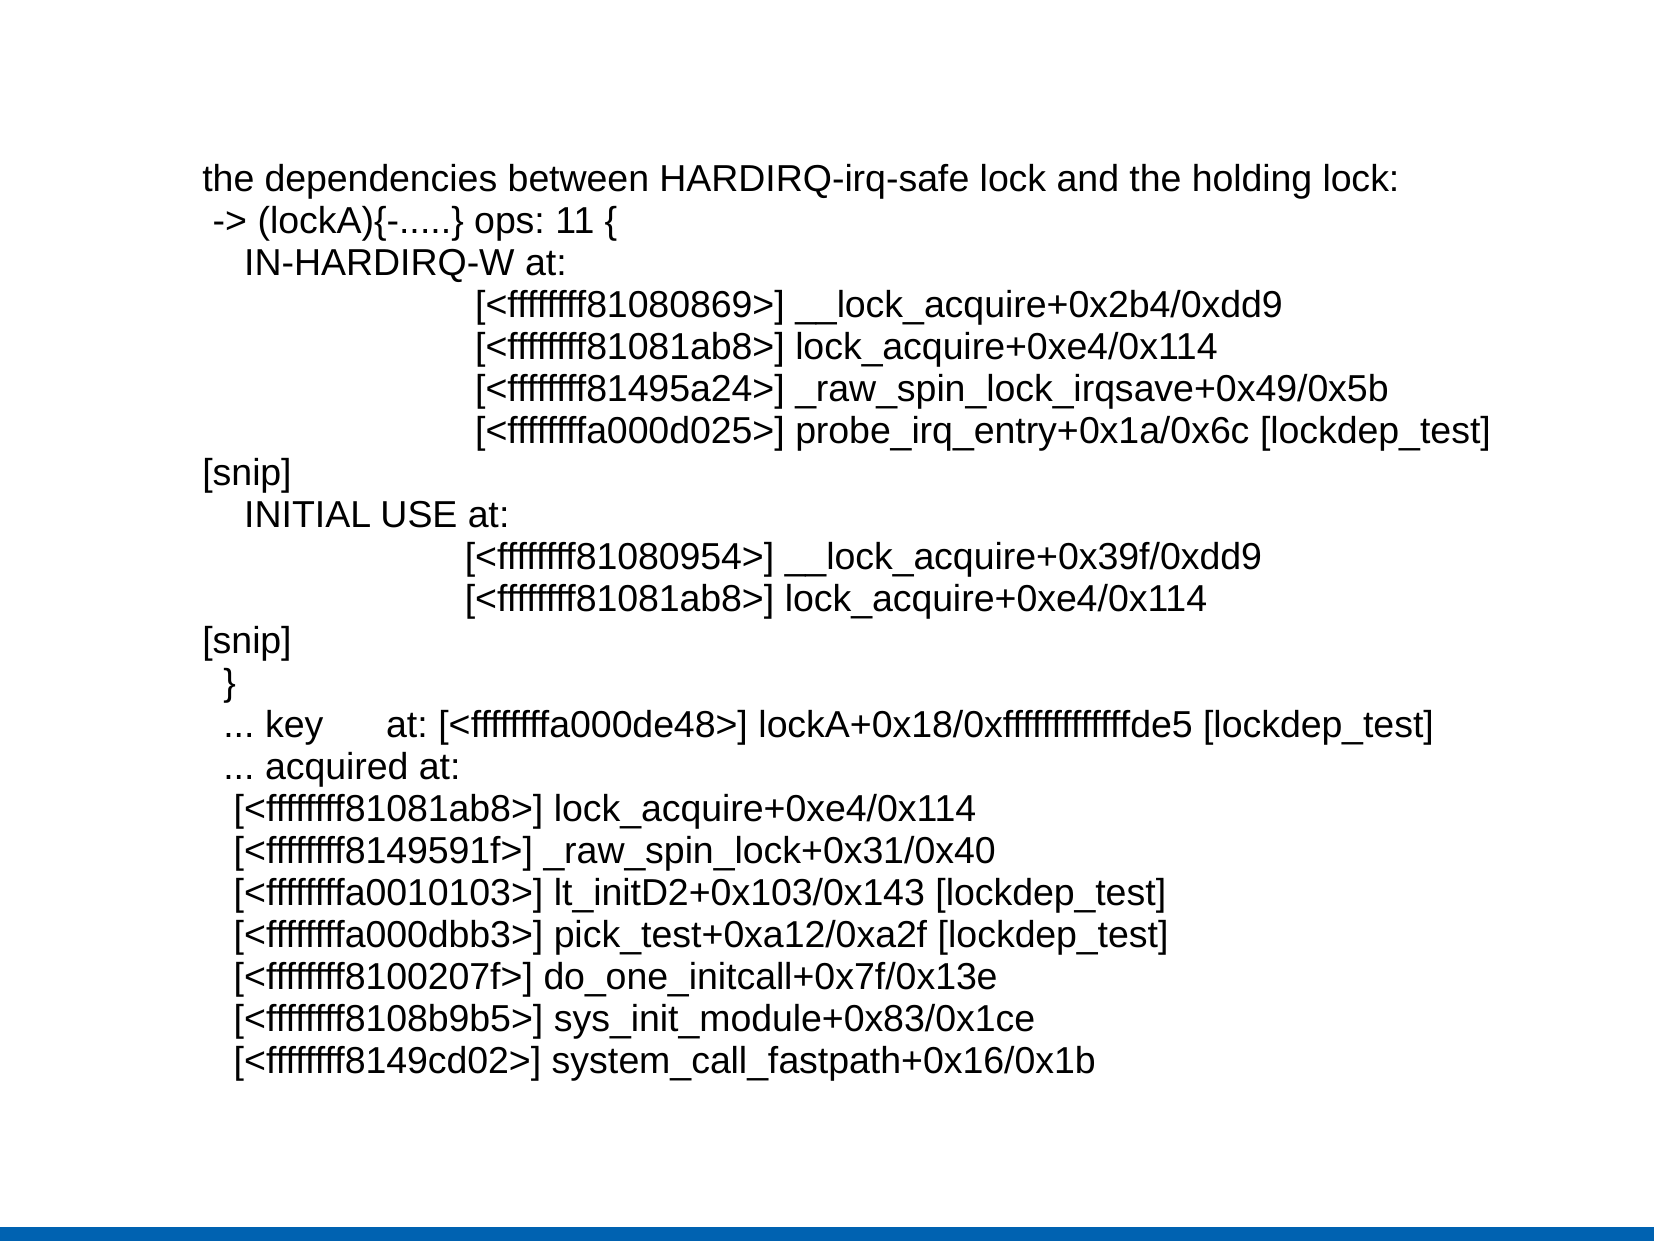

the dependencies between HARDIRQ-irq-safe lock and the holding lock:
 -> (lockA){-.....} ops: 11 {
 IN-HARDIRQ-W at:
 [<ffffffff81080869>] __lock_acquire+0x2b4/0xdd9
 [<ffffffff81081ab8>] lock_acquire+0xe4/0x114
 [<ffffffff81495a24>] _raw_spin_lock_irqsave+0x49/0x5b
 [<ffffffffa000d025>] probe_irq_entry+0x1a/0x6c [lockdep_test]
[snip]
 INITIAL USE at:
 [<ffffffff81080954>] __lock_acquire+0x39f/0xdd9
 [<ffffffff81081ab8>] lock_acquire+0xe4/0x114
[snip]
 }
 ... key at: [<ffffffffa000de48>] lockA+0x18/0xfffffffffffffde5 [lockdep_test]
 ... acquired at:
 [<ffffffff81081ab8>] lock_acquire+0xe4/0x114
 [<ffffffff8149591f>] _raw_spin_lock+0x31/0x40
 [<ffffffffa0010103>] lt_initD2+0x103/0x143 [lockdep_test]
 [<ffffffffa000dbb3>] pick_test+0xa12/0xa2f [lockdep_test]
 [<ffffffff8100207f>] do_one_initcall+0x7f/0x13e
 [<ffffffff8108b9b5>] sys_init_module+0x83/0x1ce
 [<ffffffff8149cd02>] system_call_fastpath+0x16/0x1b